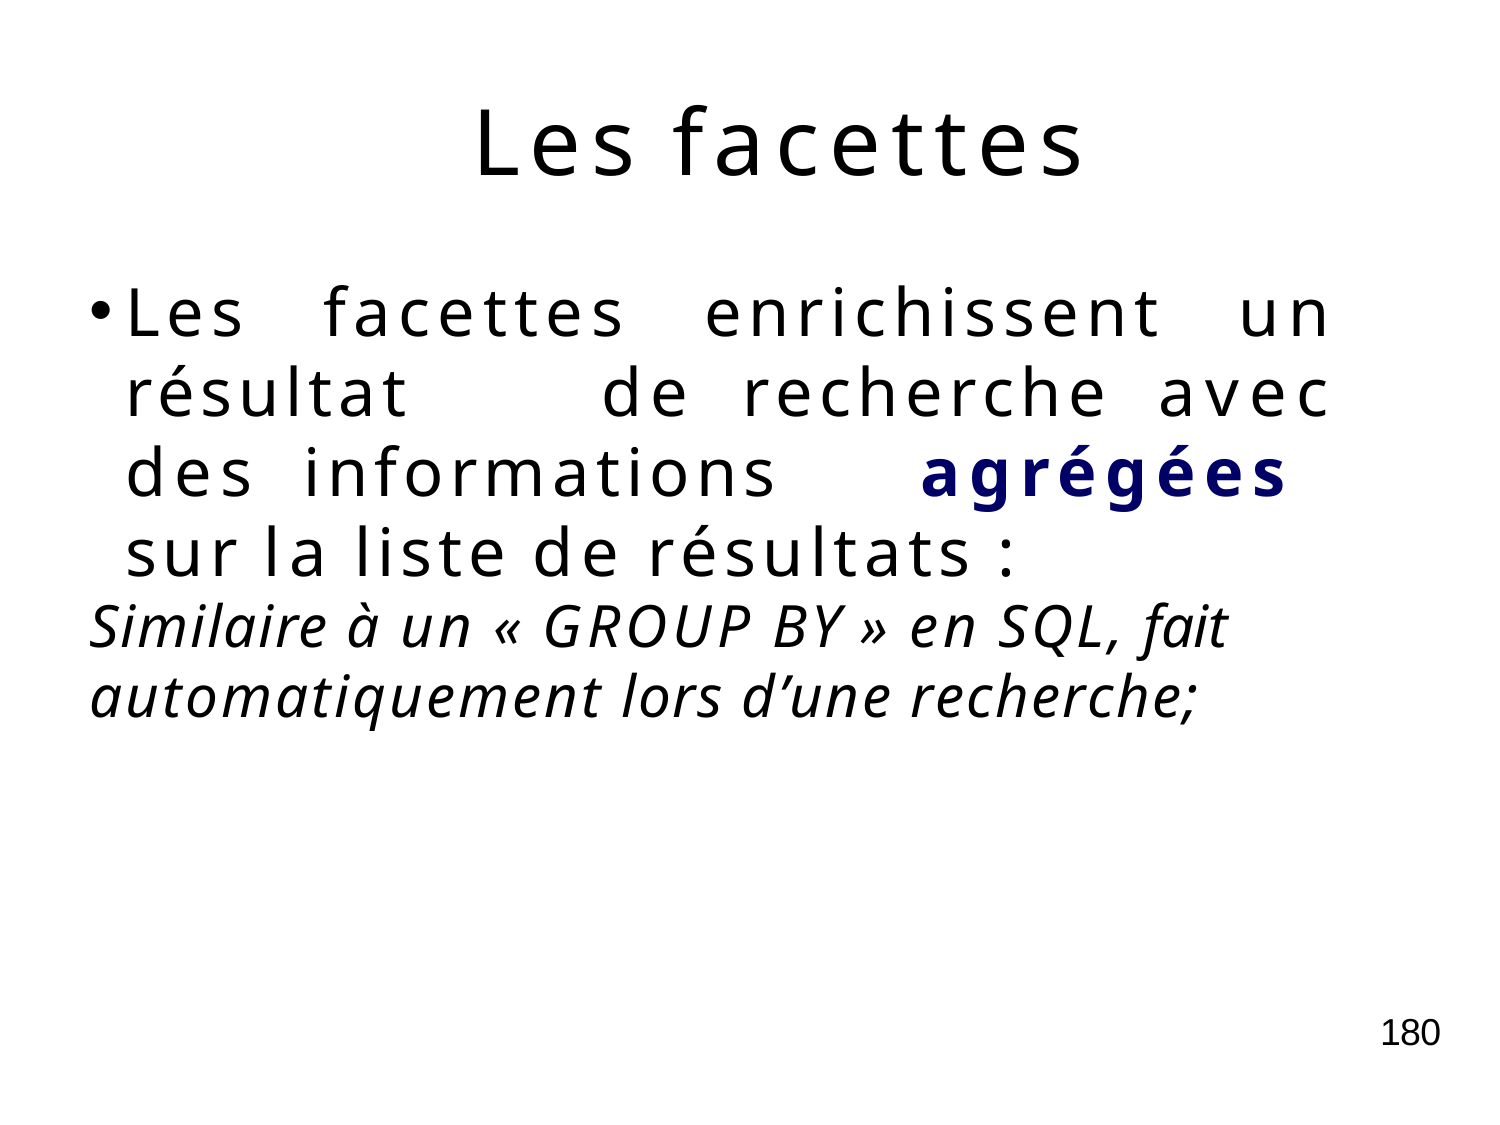

# Les facettes
Les facettes enrichissent un résultat 	de recherche avec des informations 	agrégées sur la liste de résultats :
Similaire à un « GROUP BY » en SQL, fait automatiquement lors d’une recherche;
180